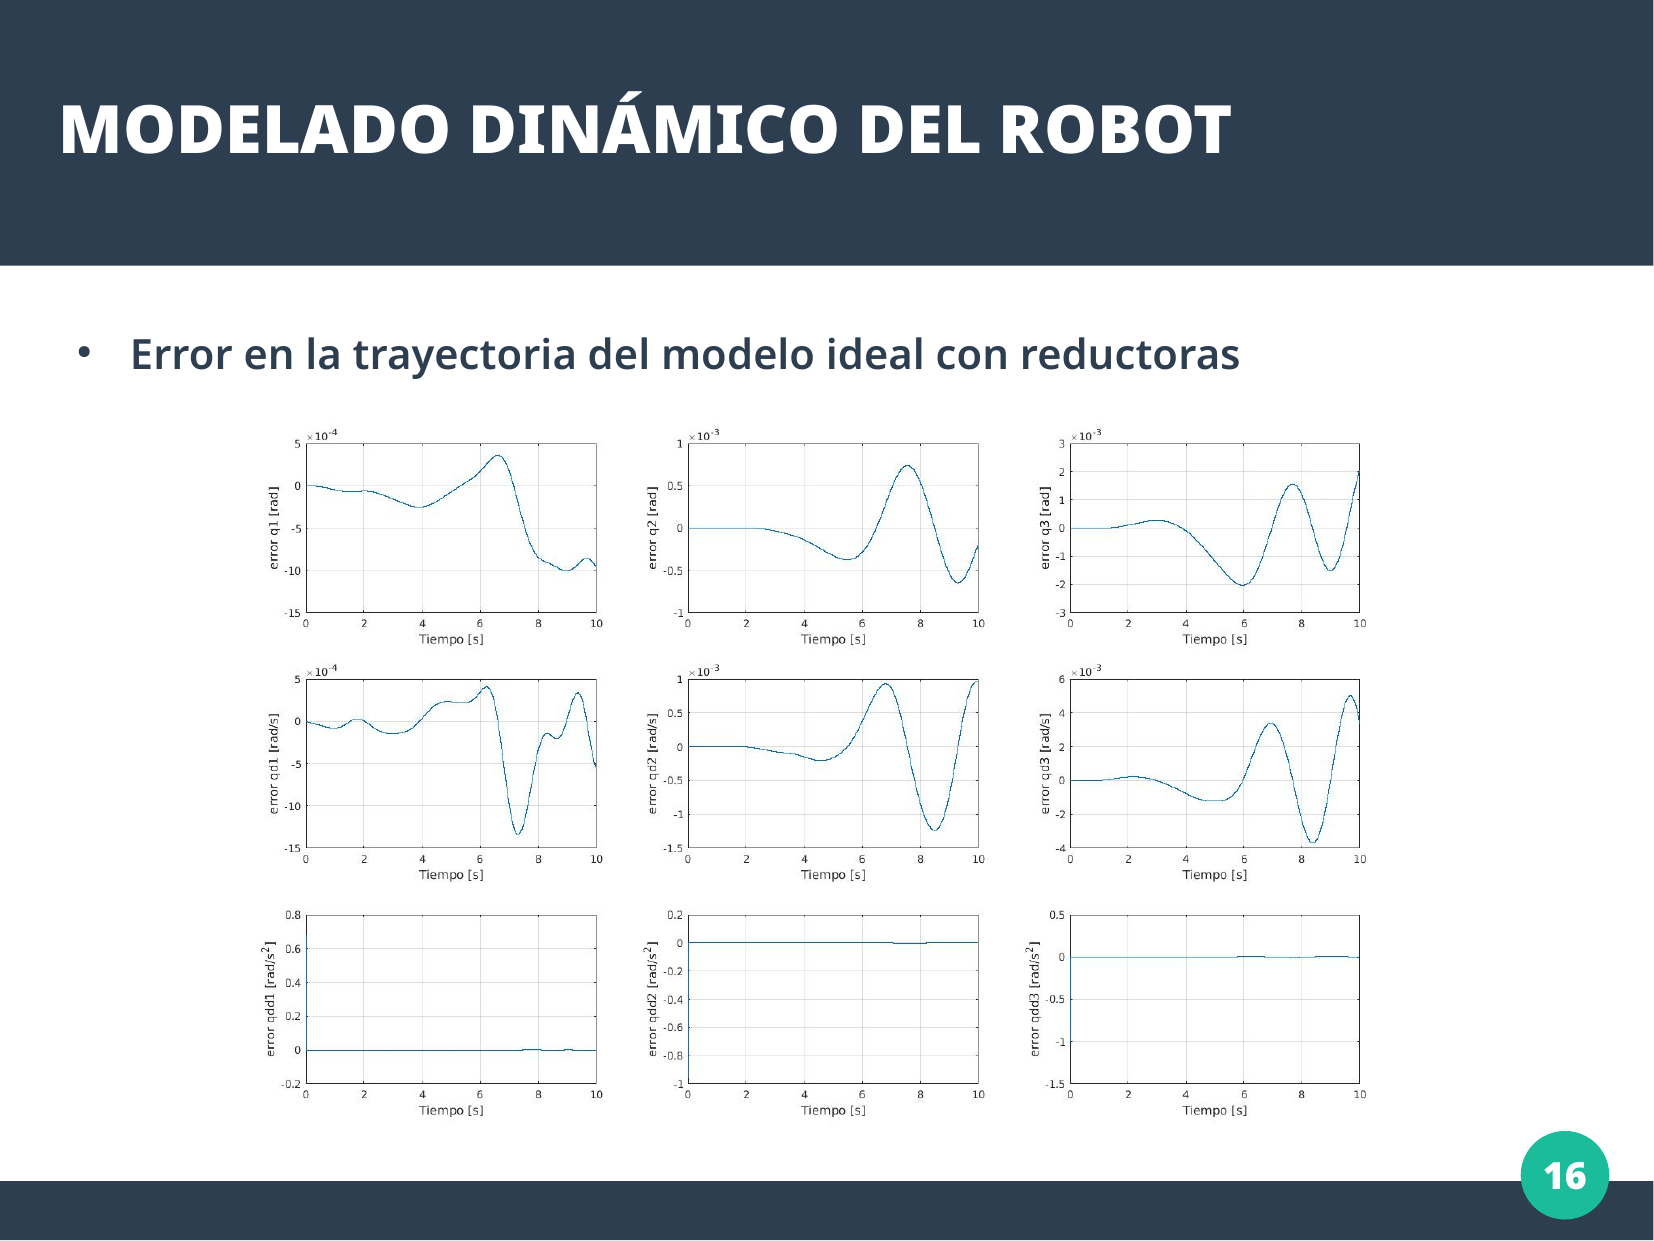

# MODELADO DINÁMICO DEL ROBOT
Error en la trayectoria del modelo ideal con reductoras
16